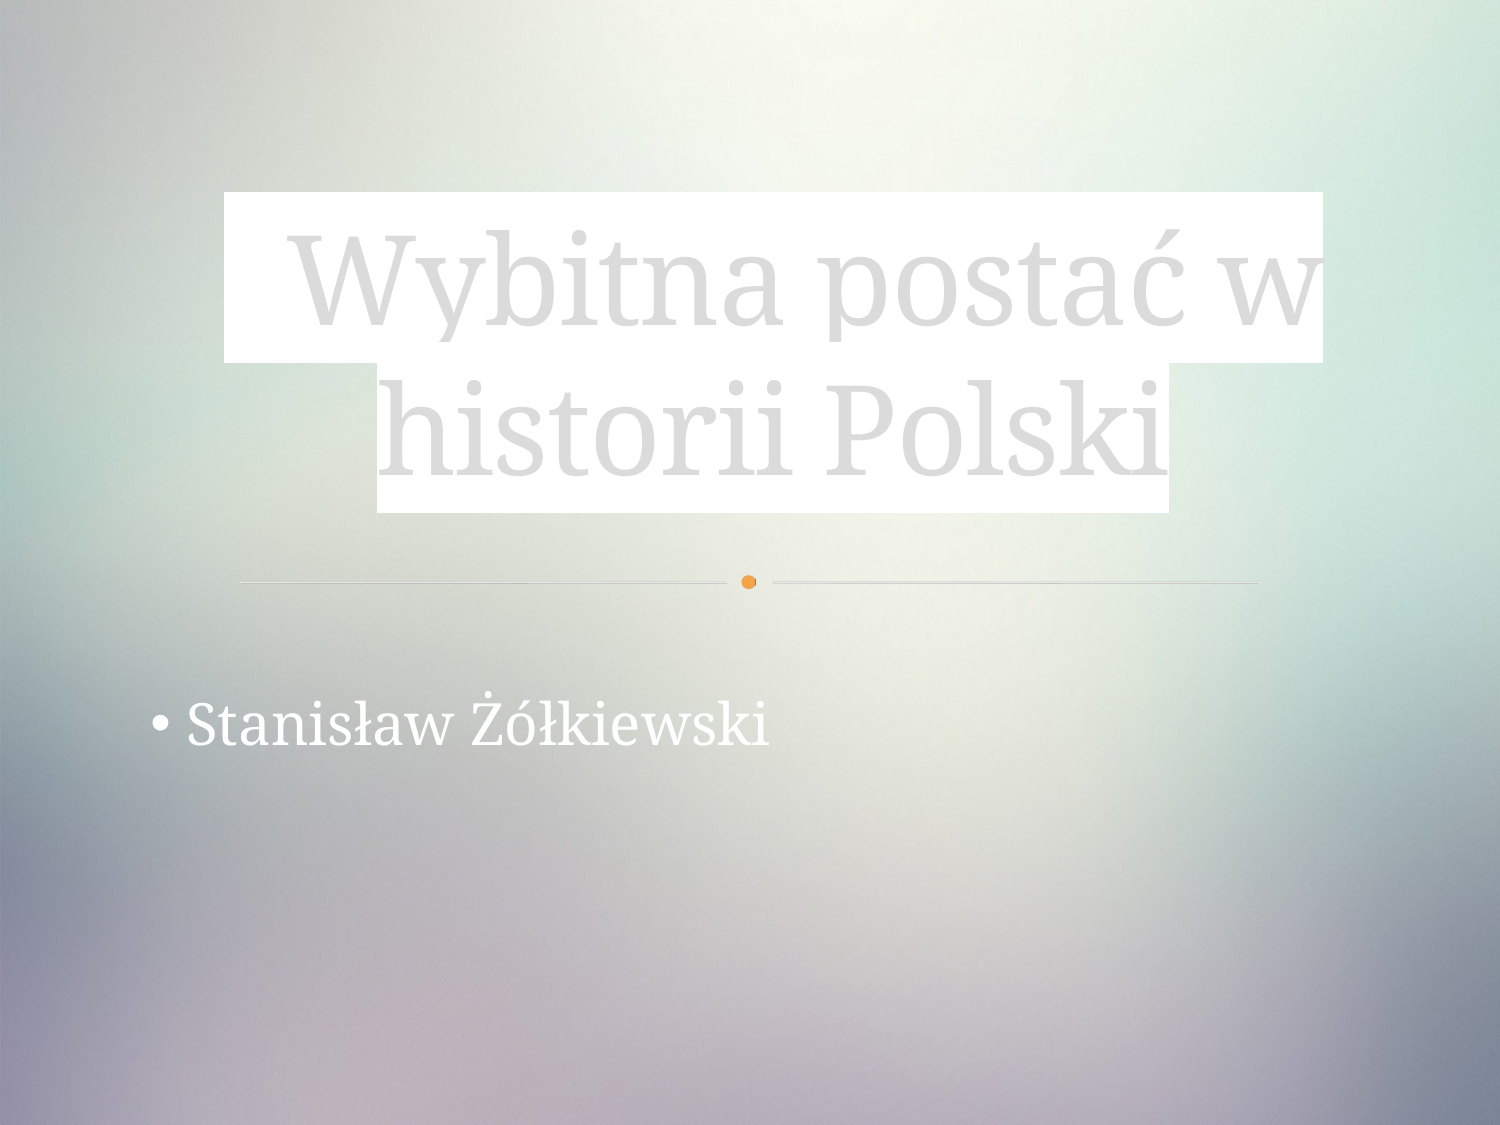

# Wybitna postać w historii Polski
 Stanisław Żółkiewski